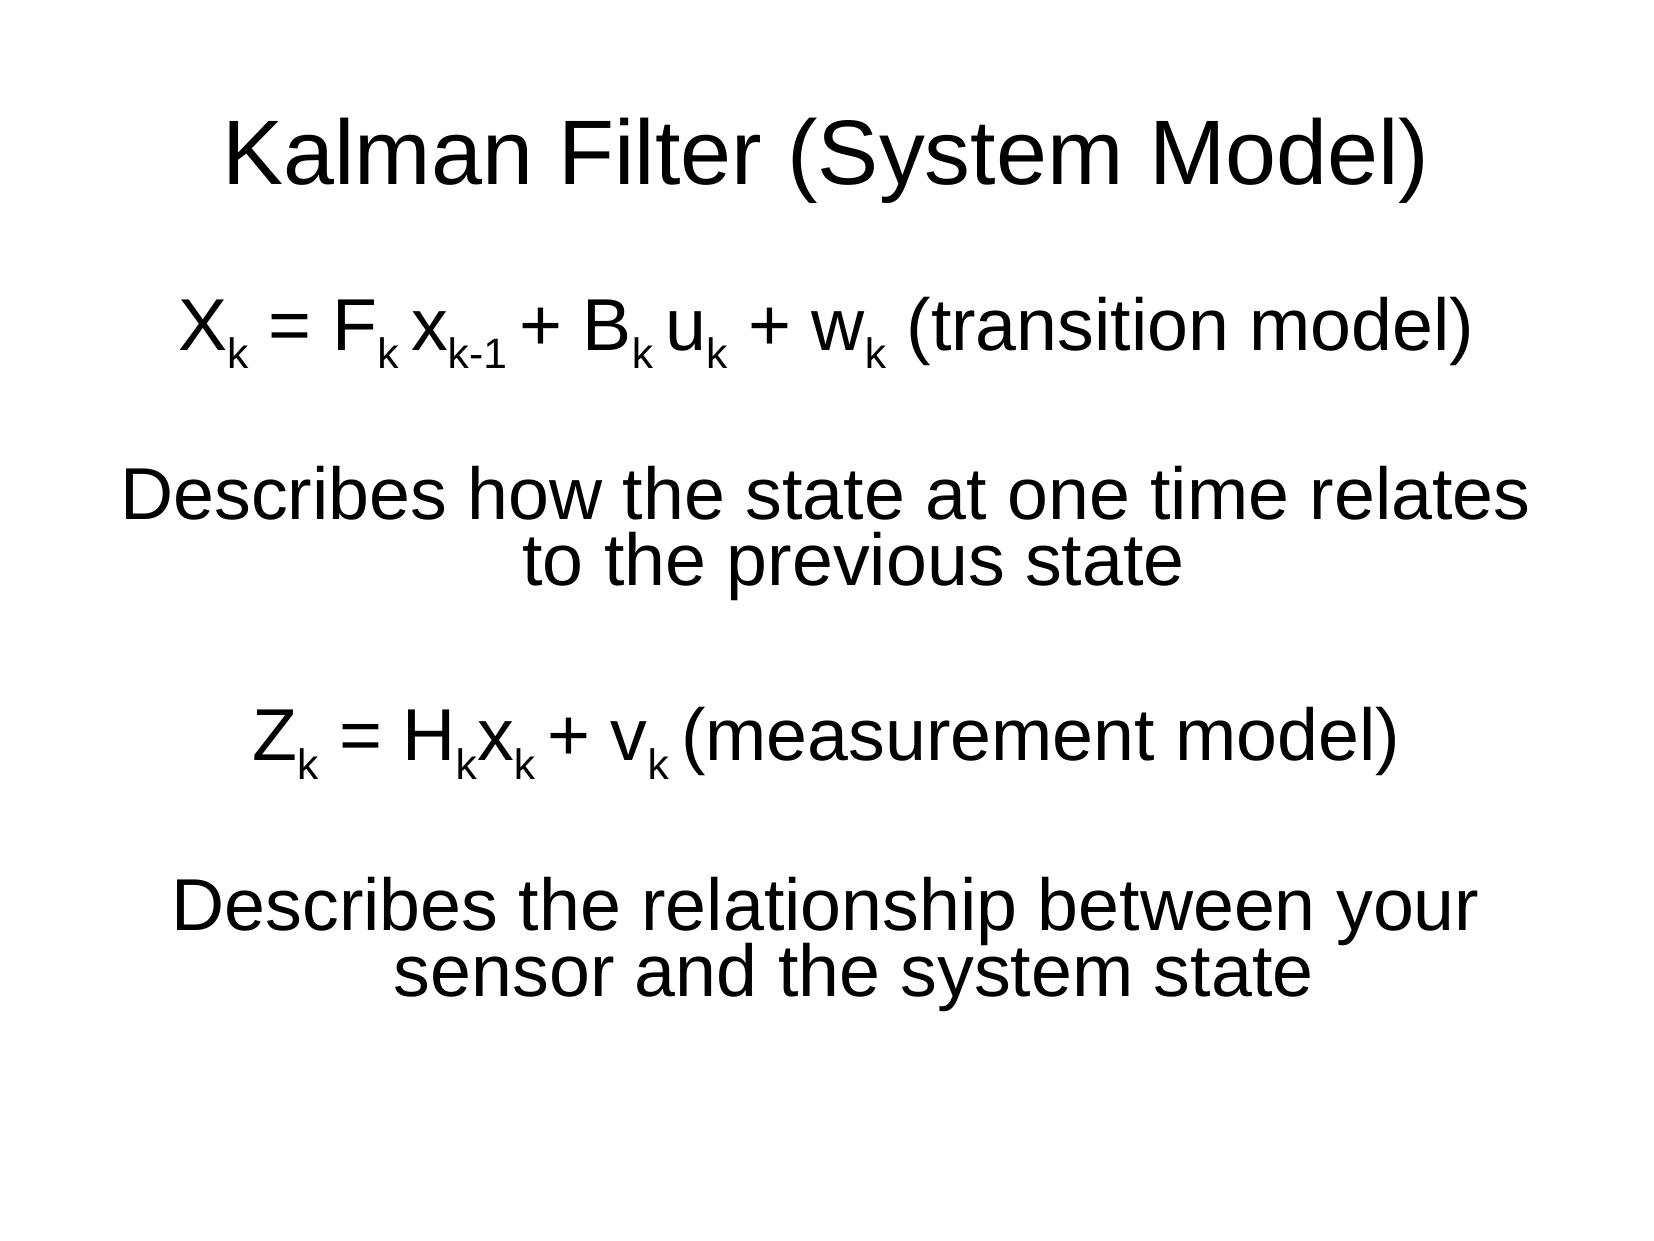

# Kalman Filter (System Model)
Xk = Fk xk-1 + Bk uk + wk (transition model)
Describes how the state at one time relates to the previous state
Zk = Hkxk + vk (measurement model)
Describes the relationship between your sensor and the system state